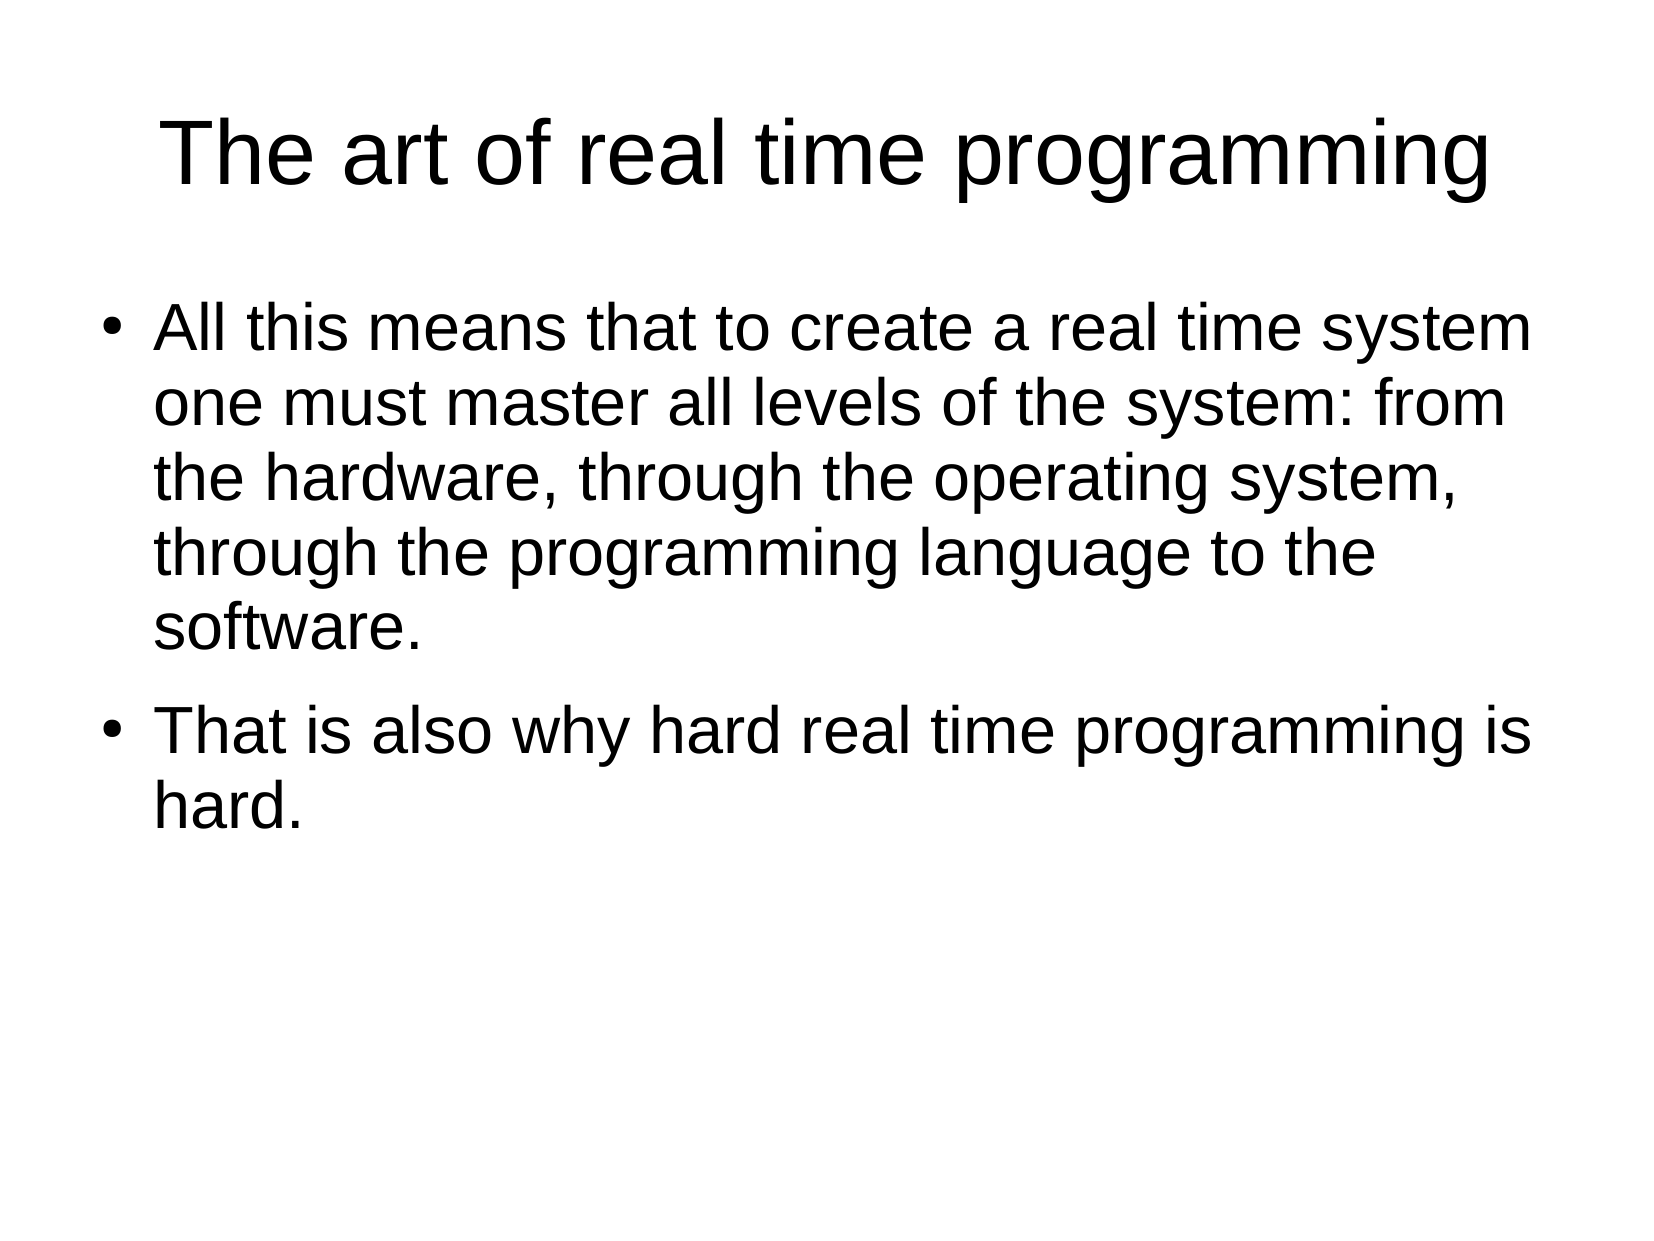

# The art of real time programming
All this means that to create a real time system one must master all levels of the system: from the hardware, through the operating system, through the programming language to the software.
That is also why hard real time programming is hard.